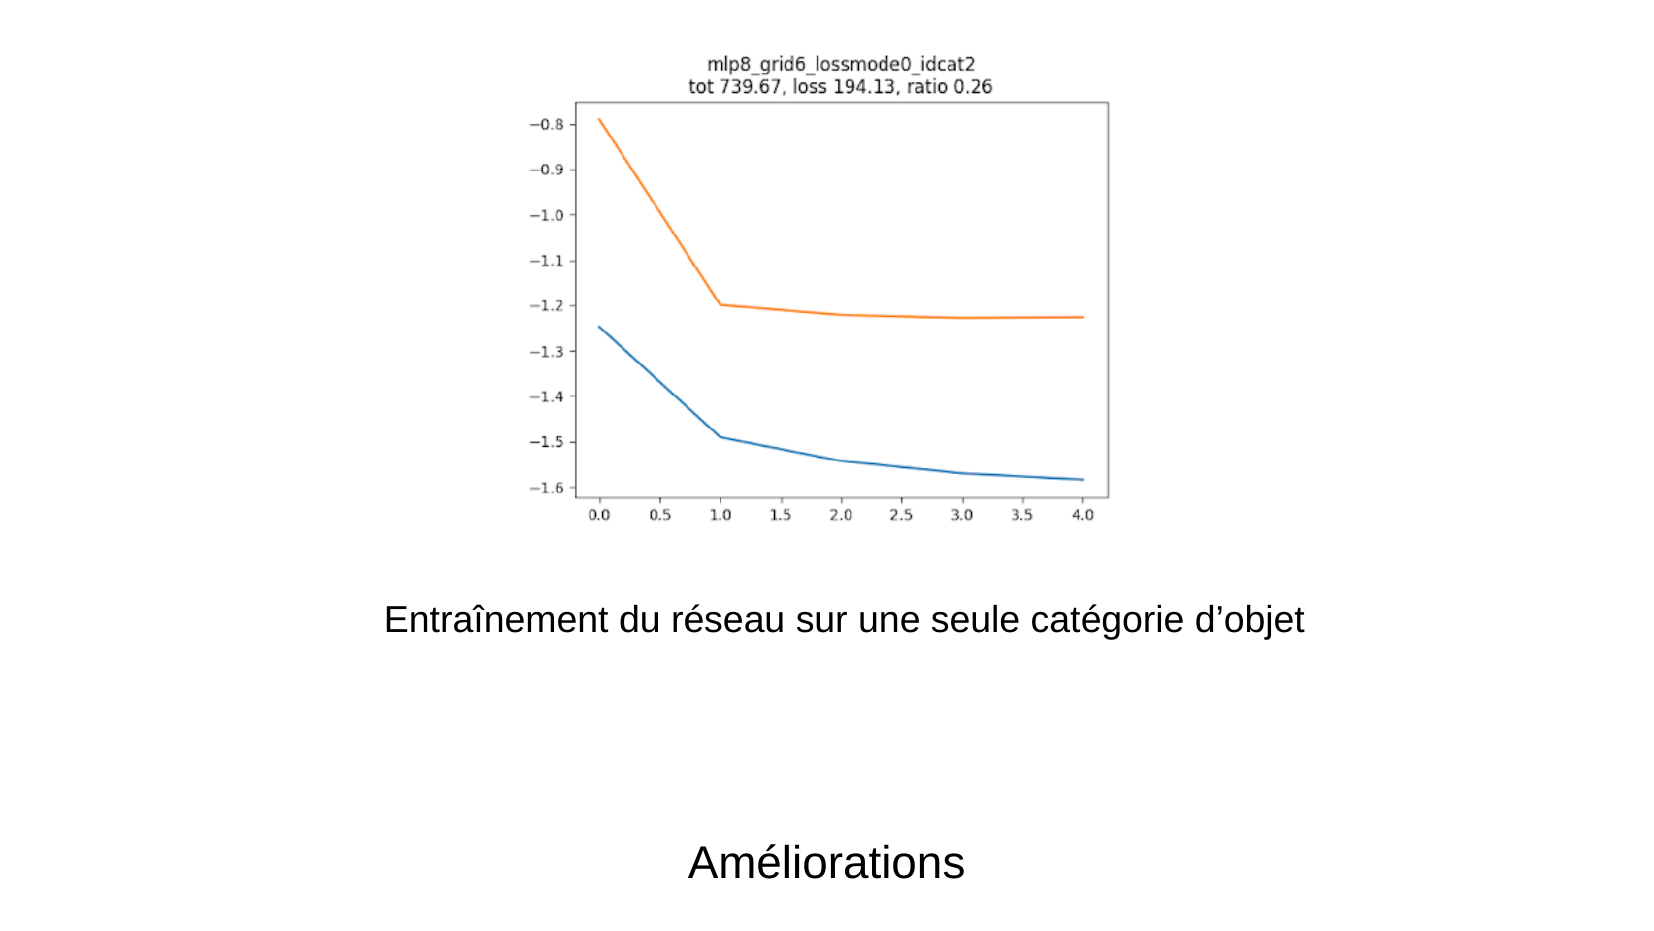

Entraînement du réseau sur une seule catégorie d’objet
# Améliorations